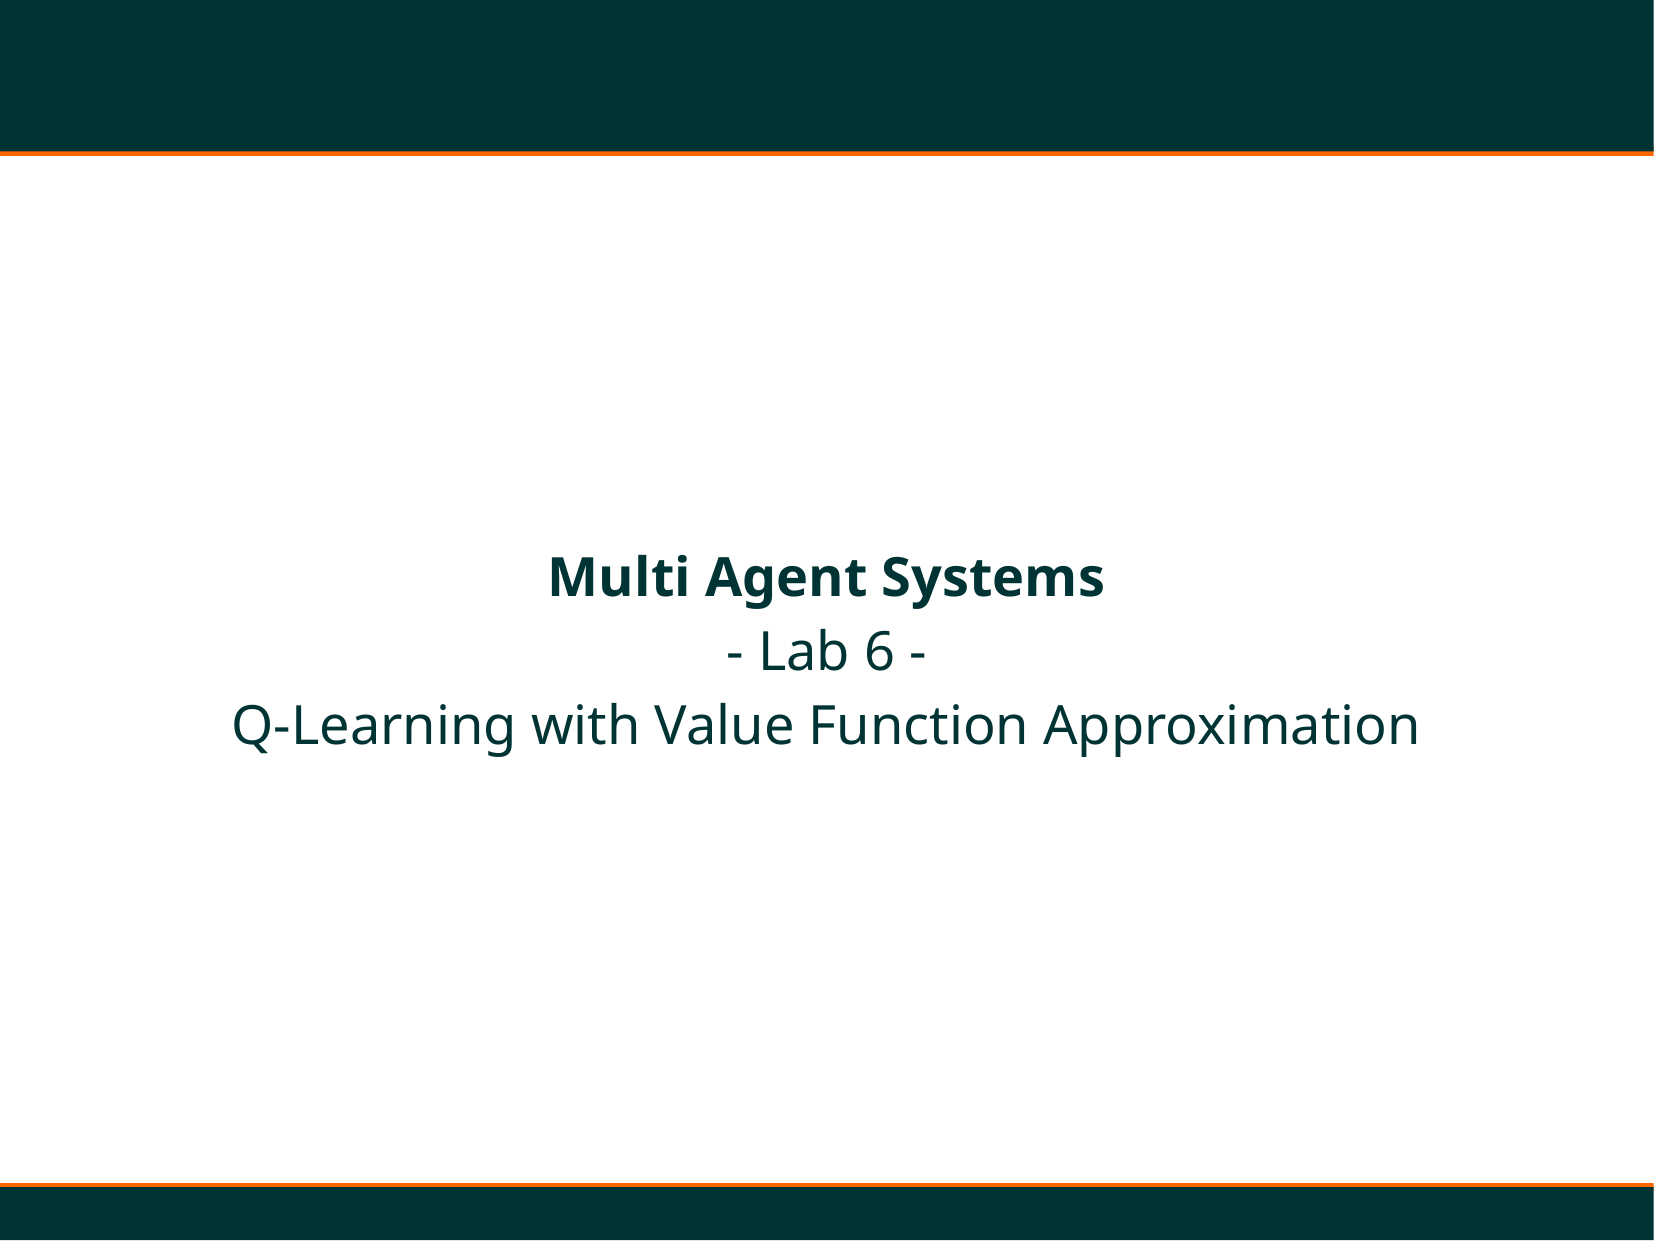

# Multi Agent Systems
- Lab 6 -
Q-Learning with Value Function Approximation